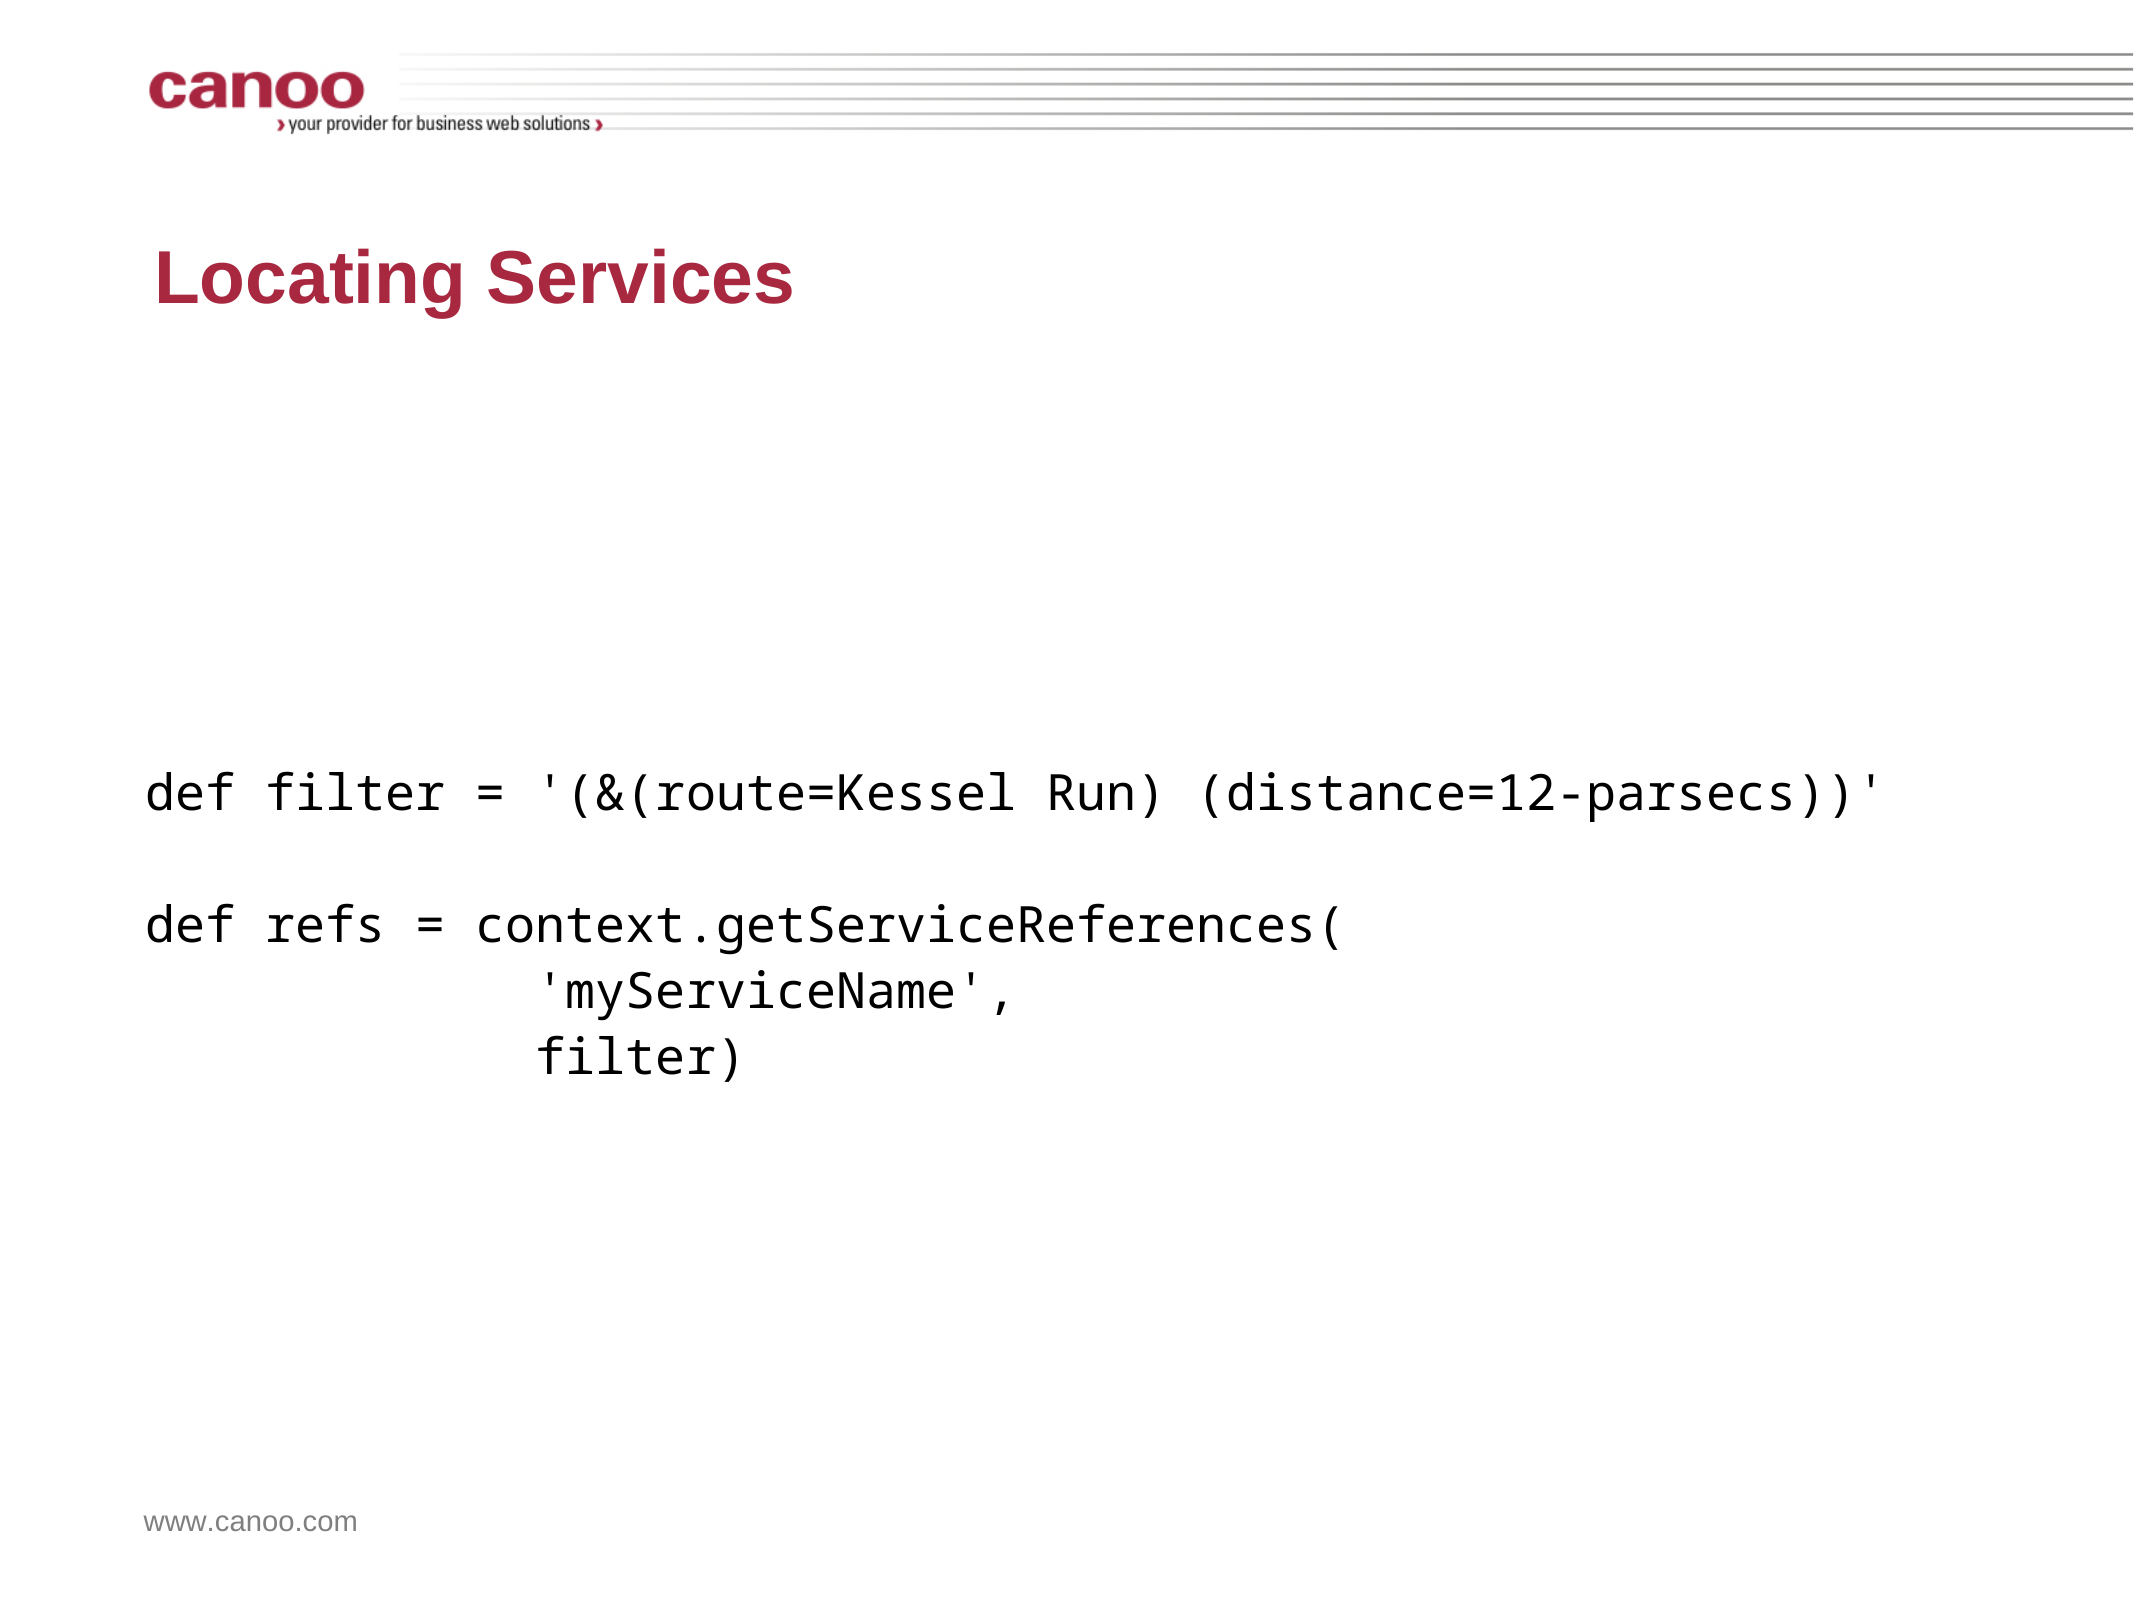

# Locating Services
def filter = '(&(route=Kessel Run) (distance=12-parsecs))'
def refs = context.getServiceReferences(
 'myServiceName',
 filter)